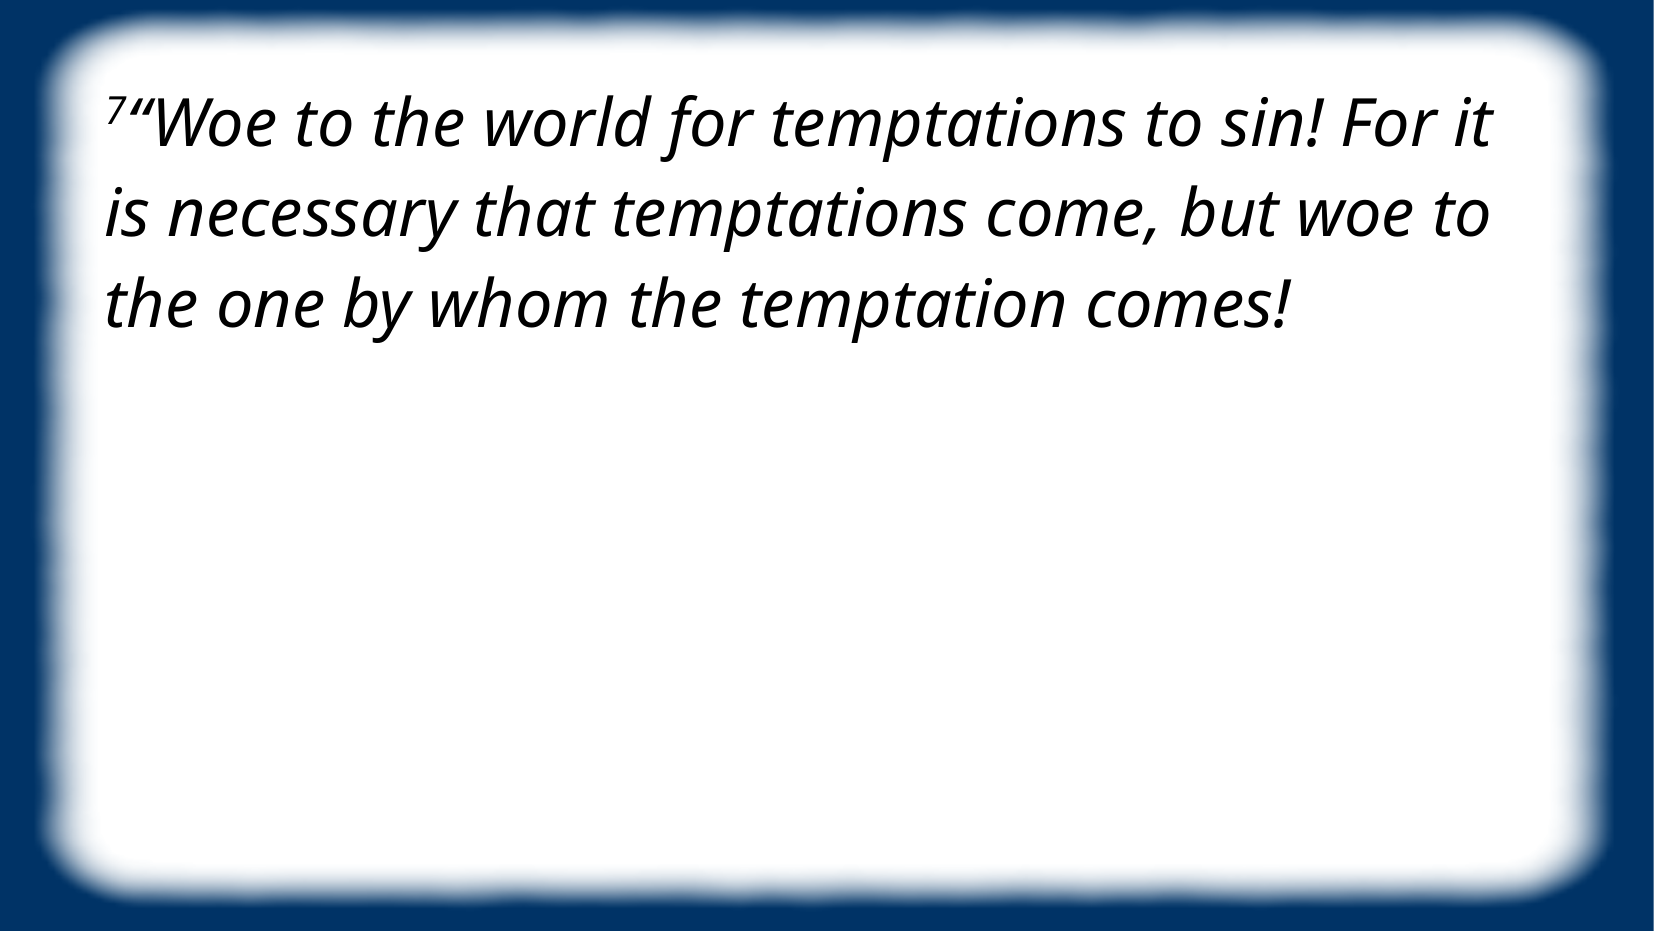

7“Woe to the world for temptations to sin! For it is necessary that temptations come, but woe to the one by whom the temptation comes!